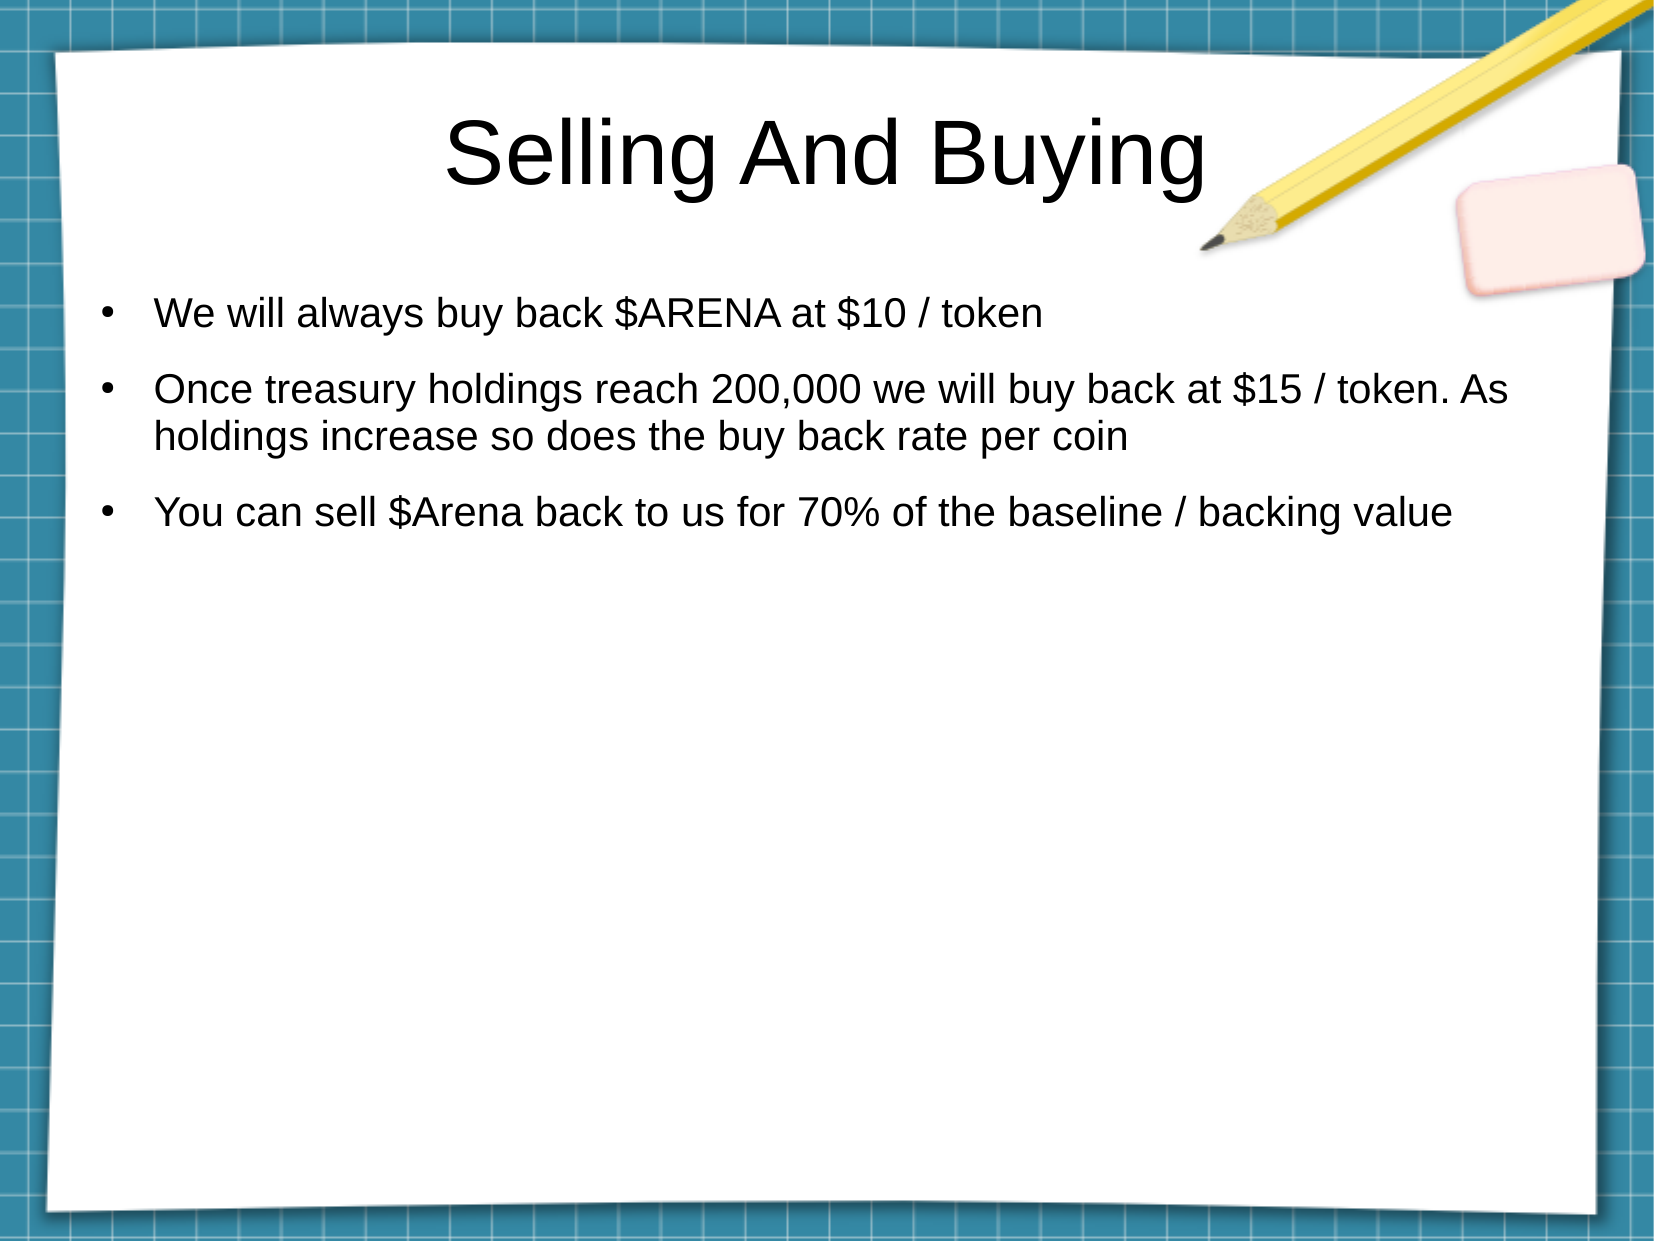

# Selling And Buying
We will always buy back $ARENA at $10 / token
Once treasury holdings reach 200,000 we will buy back at $15 / token. As holdings increase so does the buy back rate per coin
You can sell $Arena back to us for 70% of the baseline / backing value